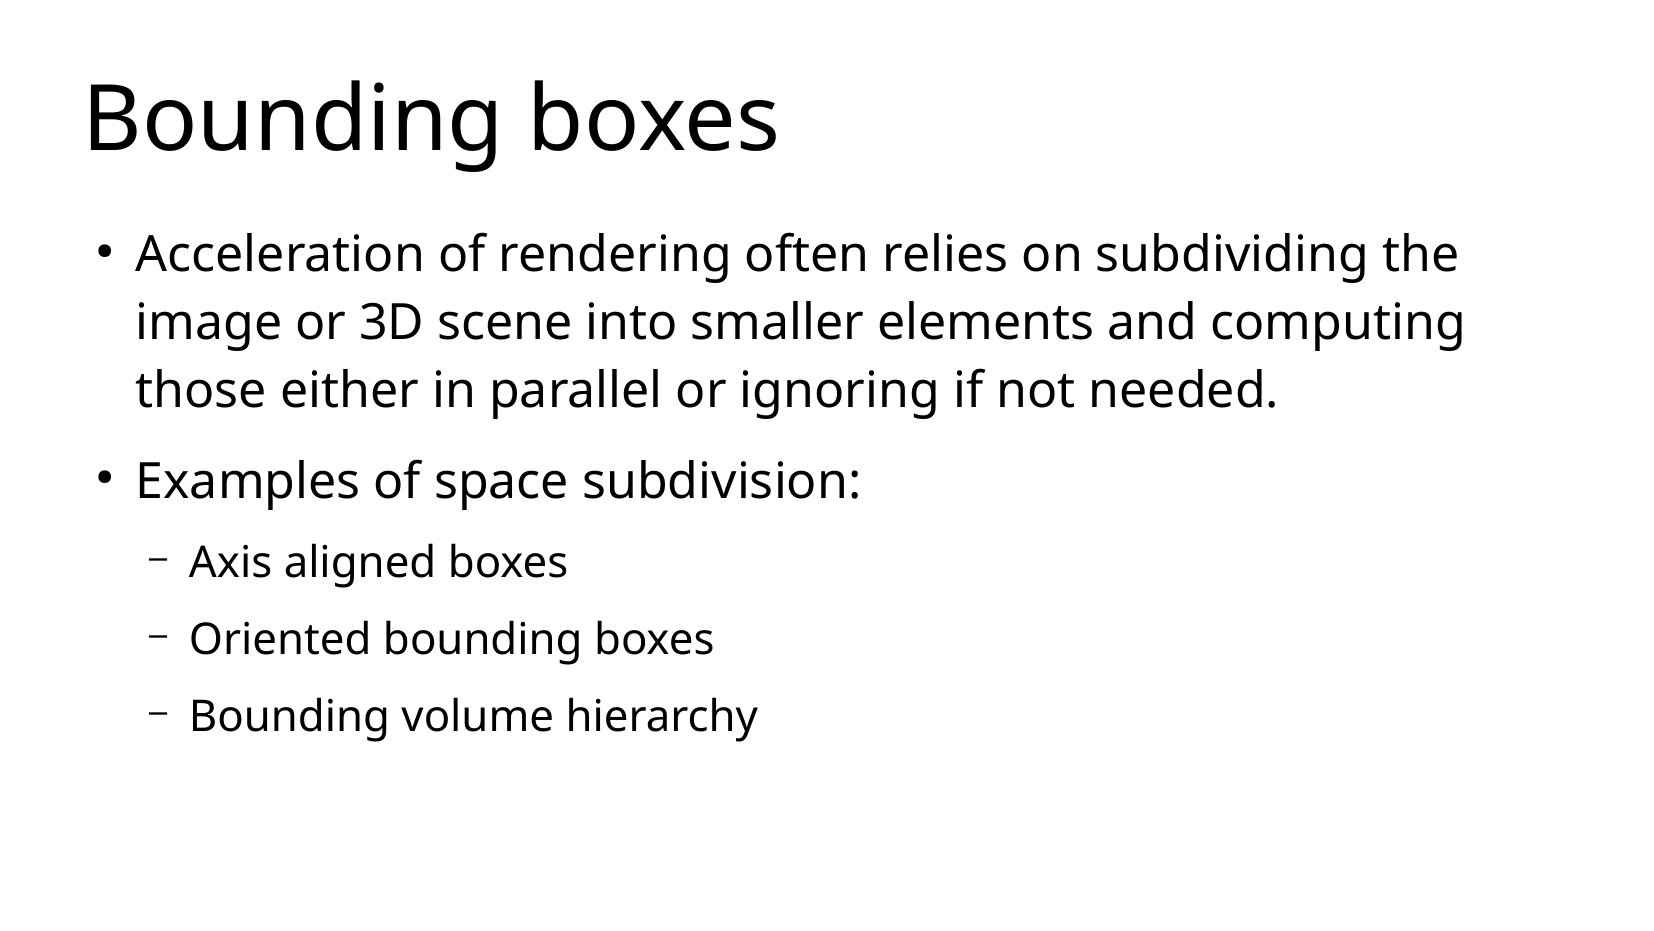

# Bounding boxes
Acceleration of rendering often relies on subdividing the image or 3D scene into smaller elements and computing those either in parallel or ignoring if not needed.
Examples of space subdivision:
Axis aligned boxes
Oriented bounding boxes
Bounding volume hierarchy